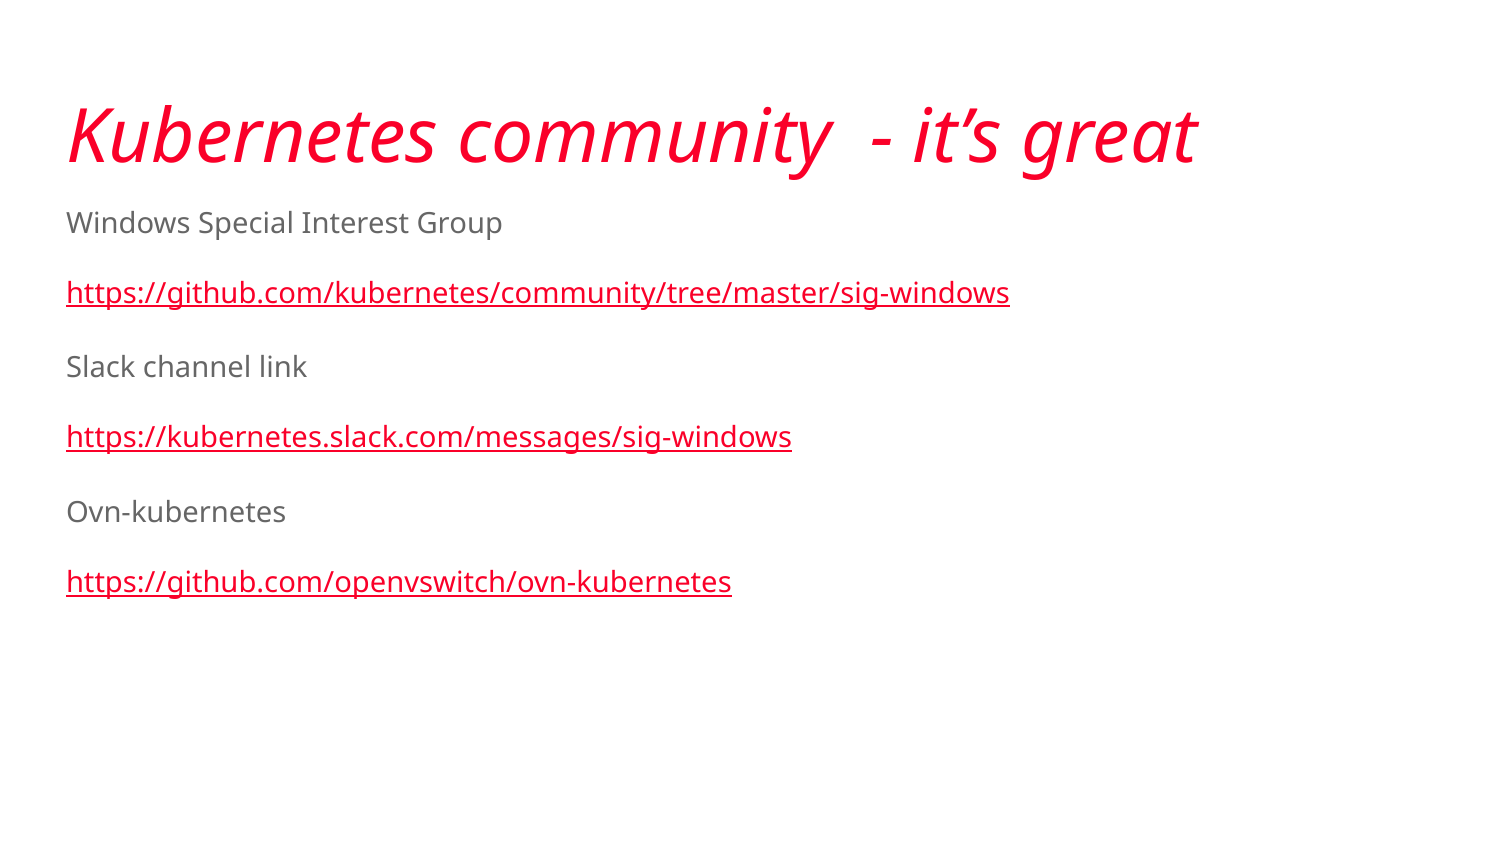

# Kubernetes community - it’s great
Windows Special Interest Group
https://github.com/kubernetes/community/tree/master/sig-windows
Slack channel link
https://kubernetes.slack.com/messages/sig-windows
Ovn-kubernetes
https://github.com/openvswitch/ovn-kubernetes